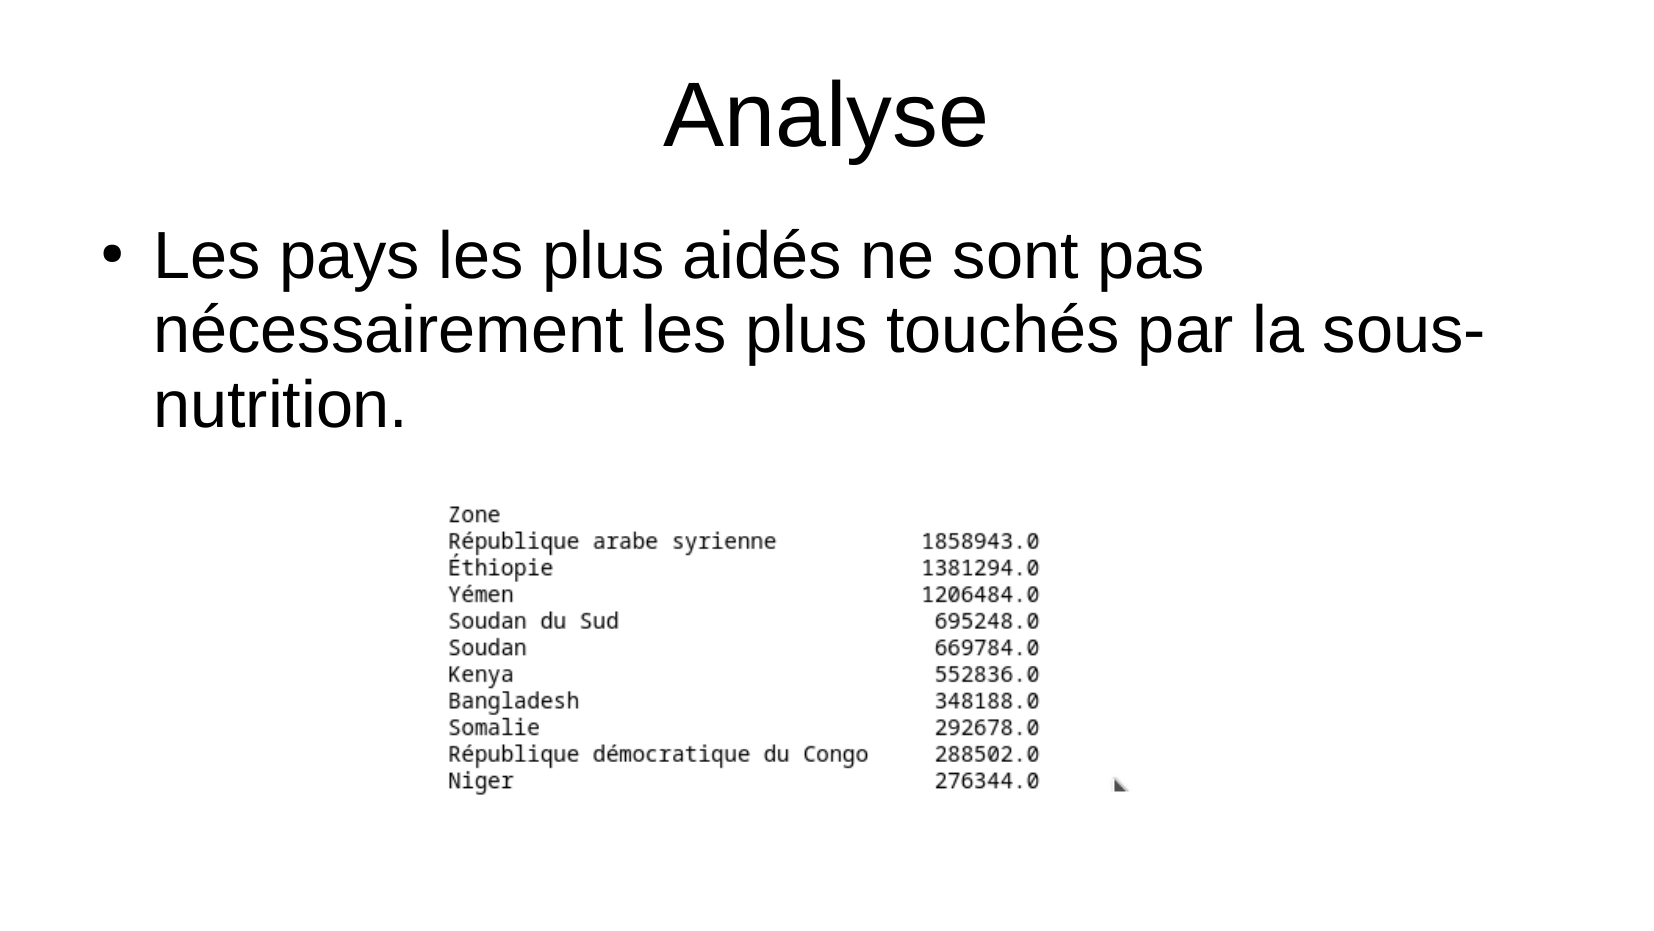

# Analyse
Les pays les plus aidés ne sont pas nécessairement les plus touchés par la sous-nutrition.